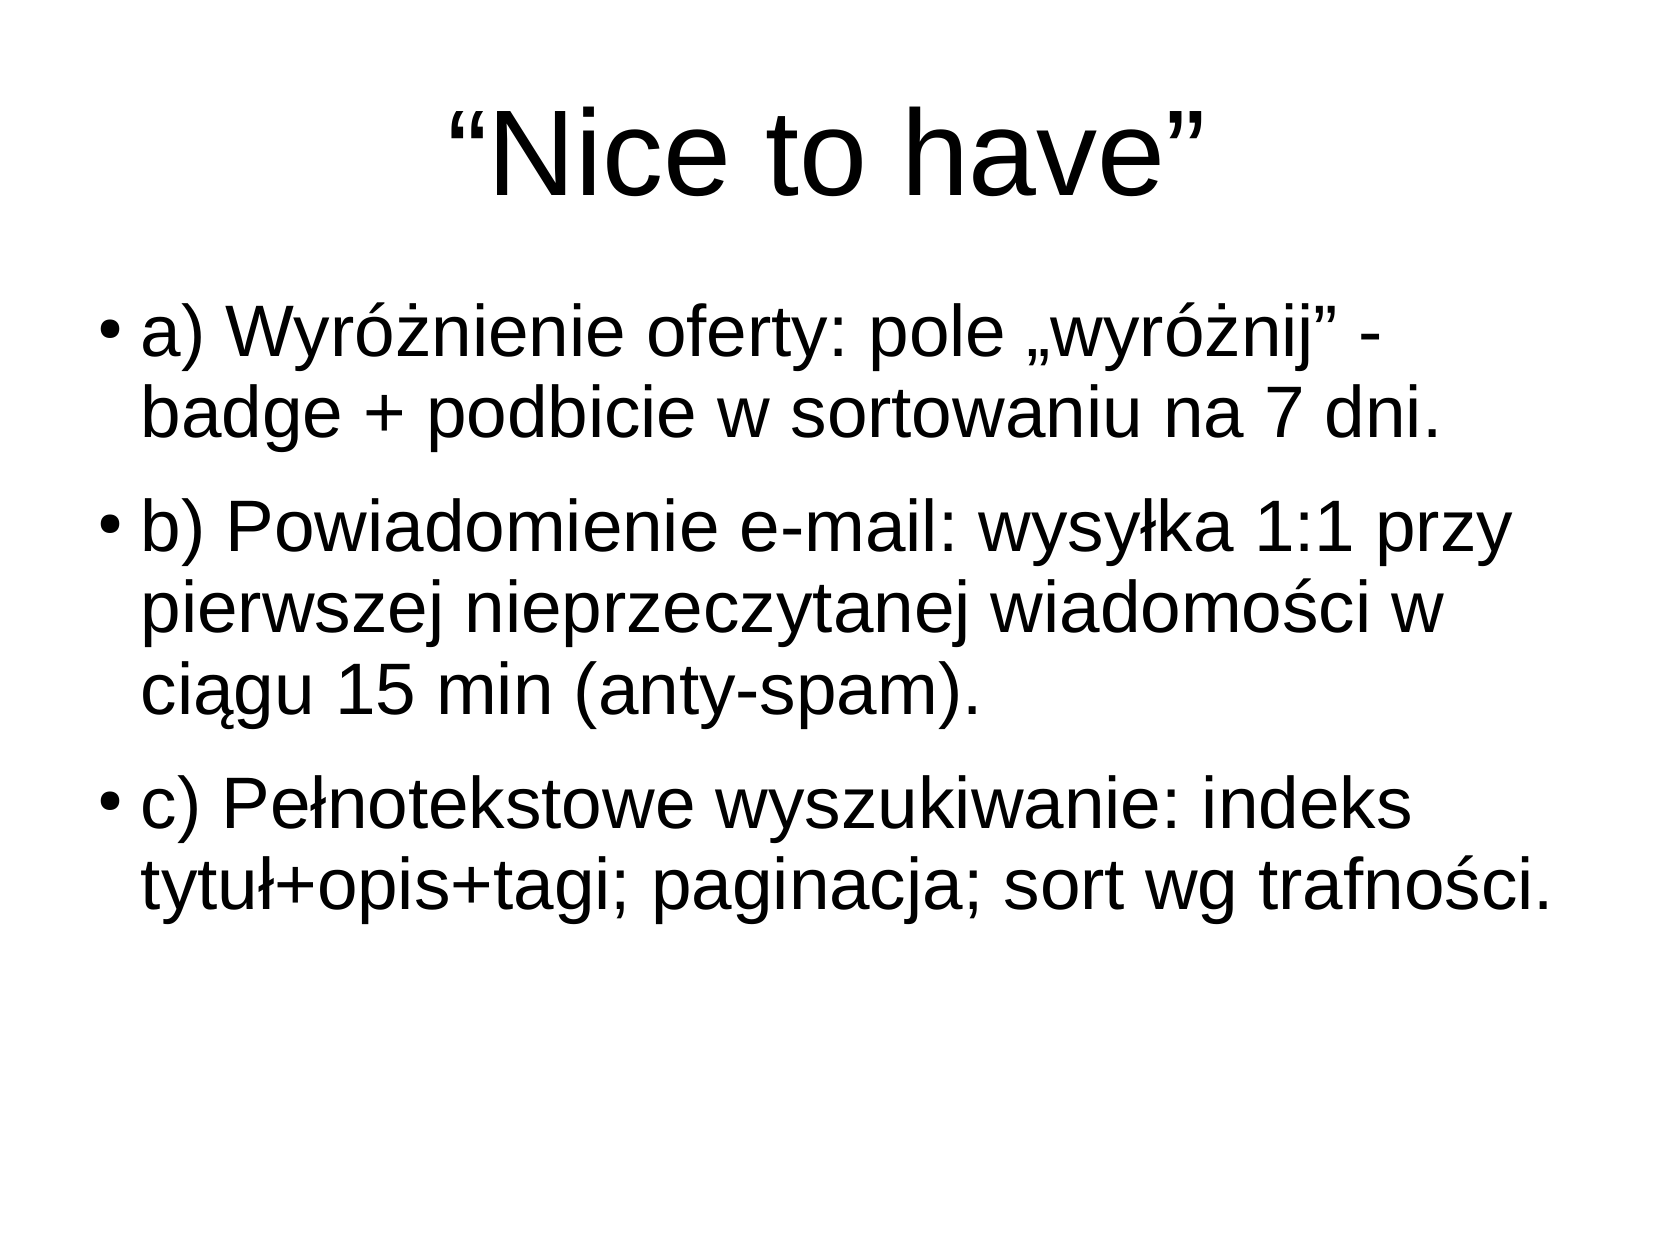

# “Nice to have”
a) Wyróżnienie oferty: pole „wyróżnij” - badge + podbicie w sortowaniu na 7 dni.
b) Powiadomienie e-mail: wysyłka 1:1 przy pierwszej nieprzeczytanej wiadomości w ciągu 15 min (anty-spam).
c) Pełnotekstowe wyszukiwanie: indeks tytuł+opis+tagi; paginacja; sort wg trafności.